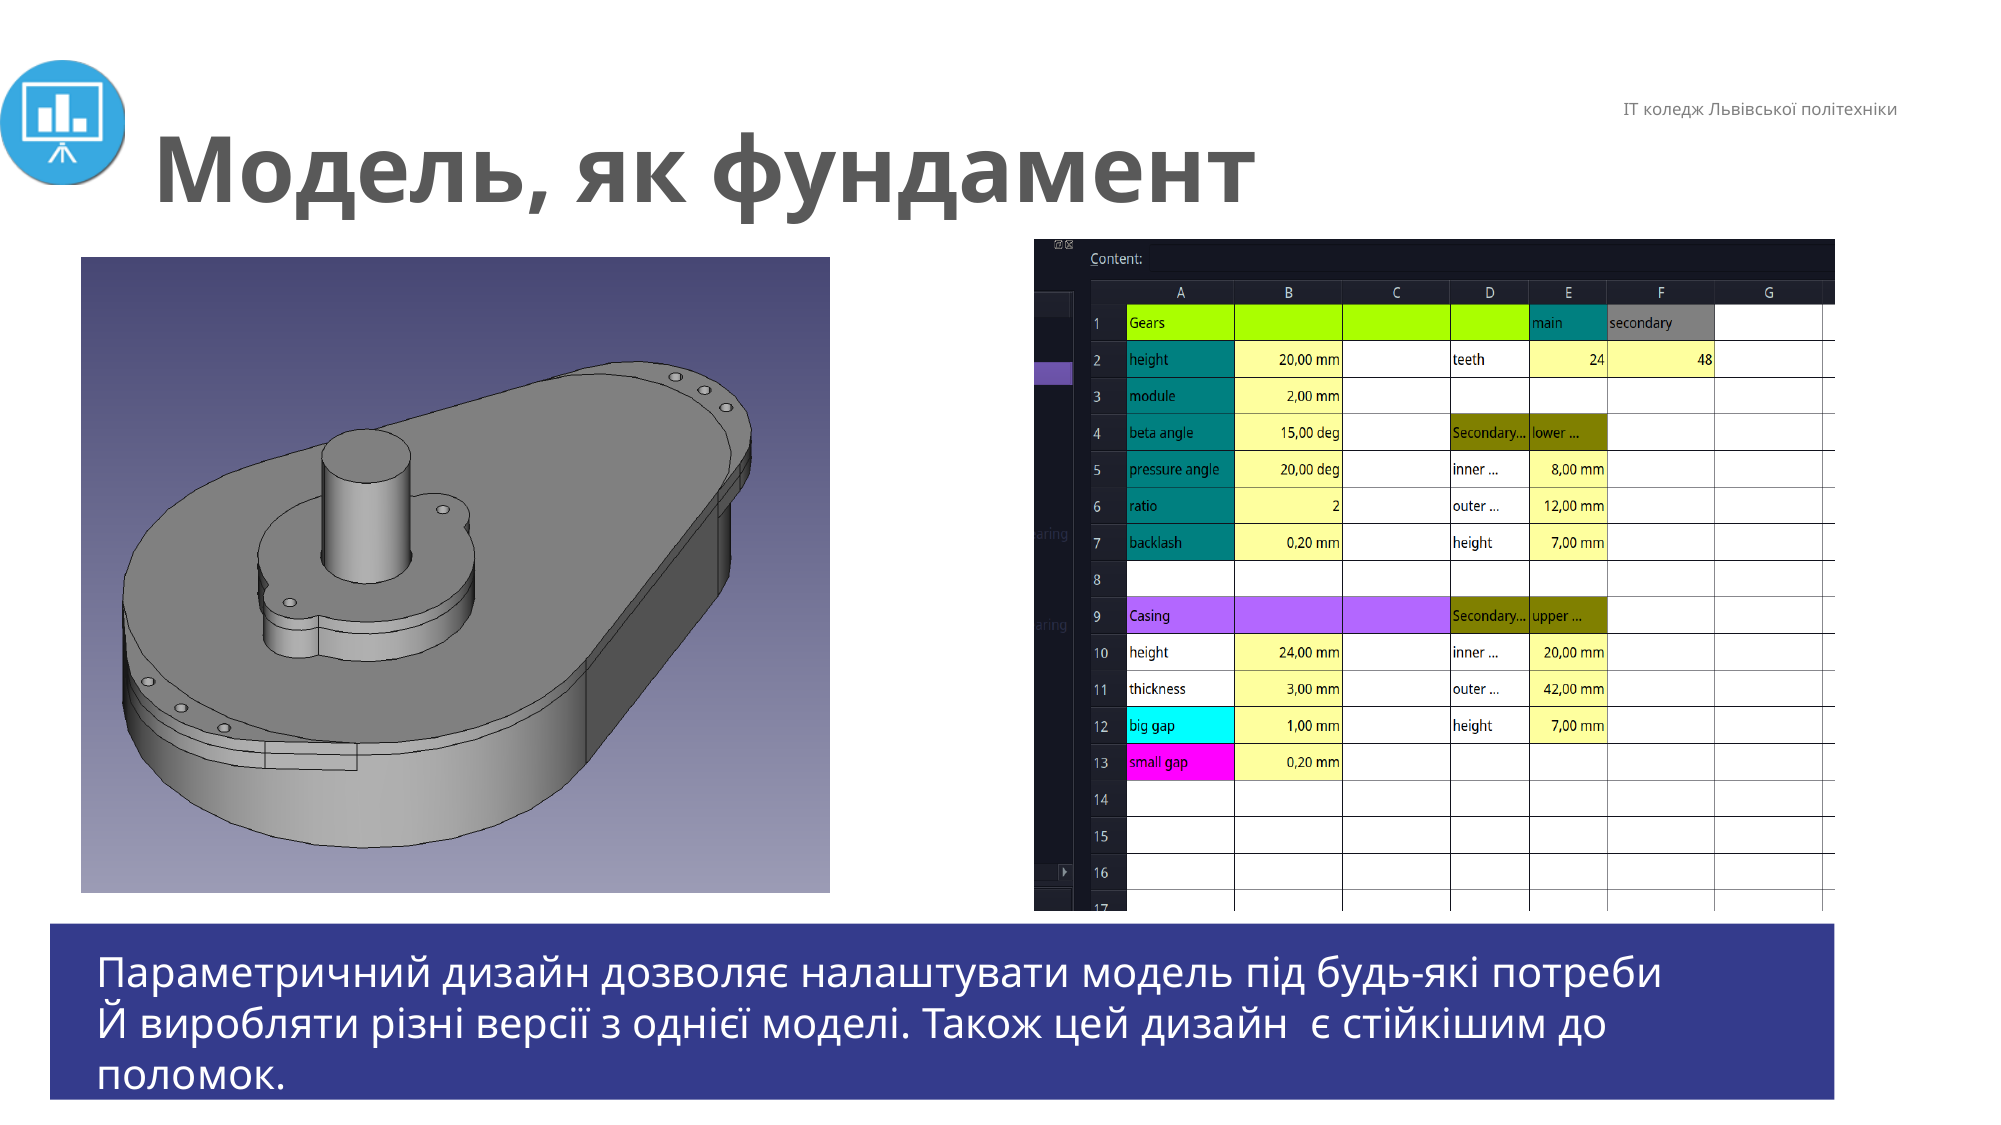

# Модель, як фундамент
IT коледж Львівської політехніки
Параметричний дизайн дозволяє налаштувати модель під будь-які потреби
Й виробляти різні версії з однієї моделі. Також цей дизайн є стійкішим до поломок.